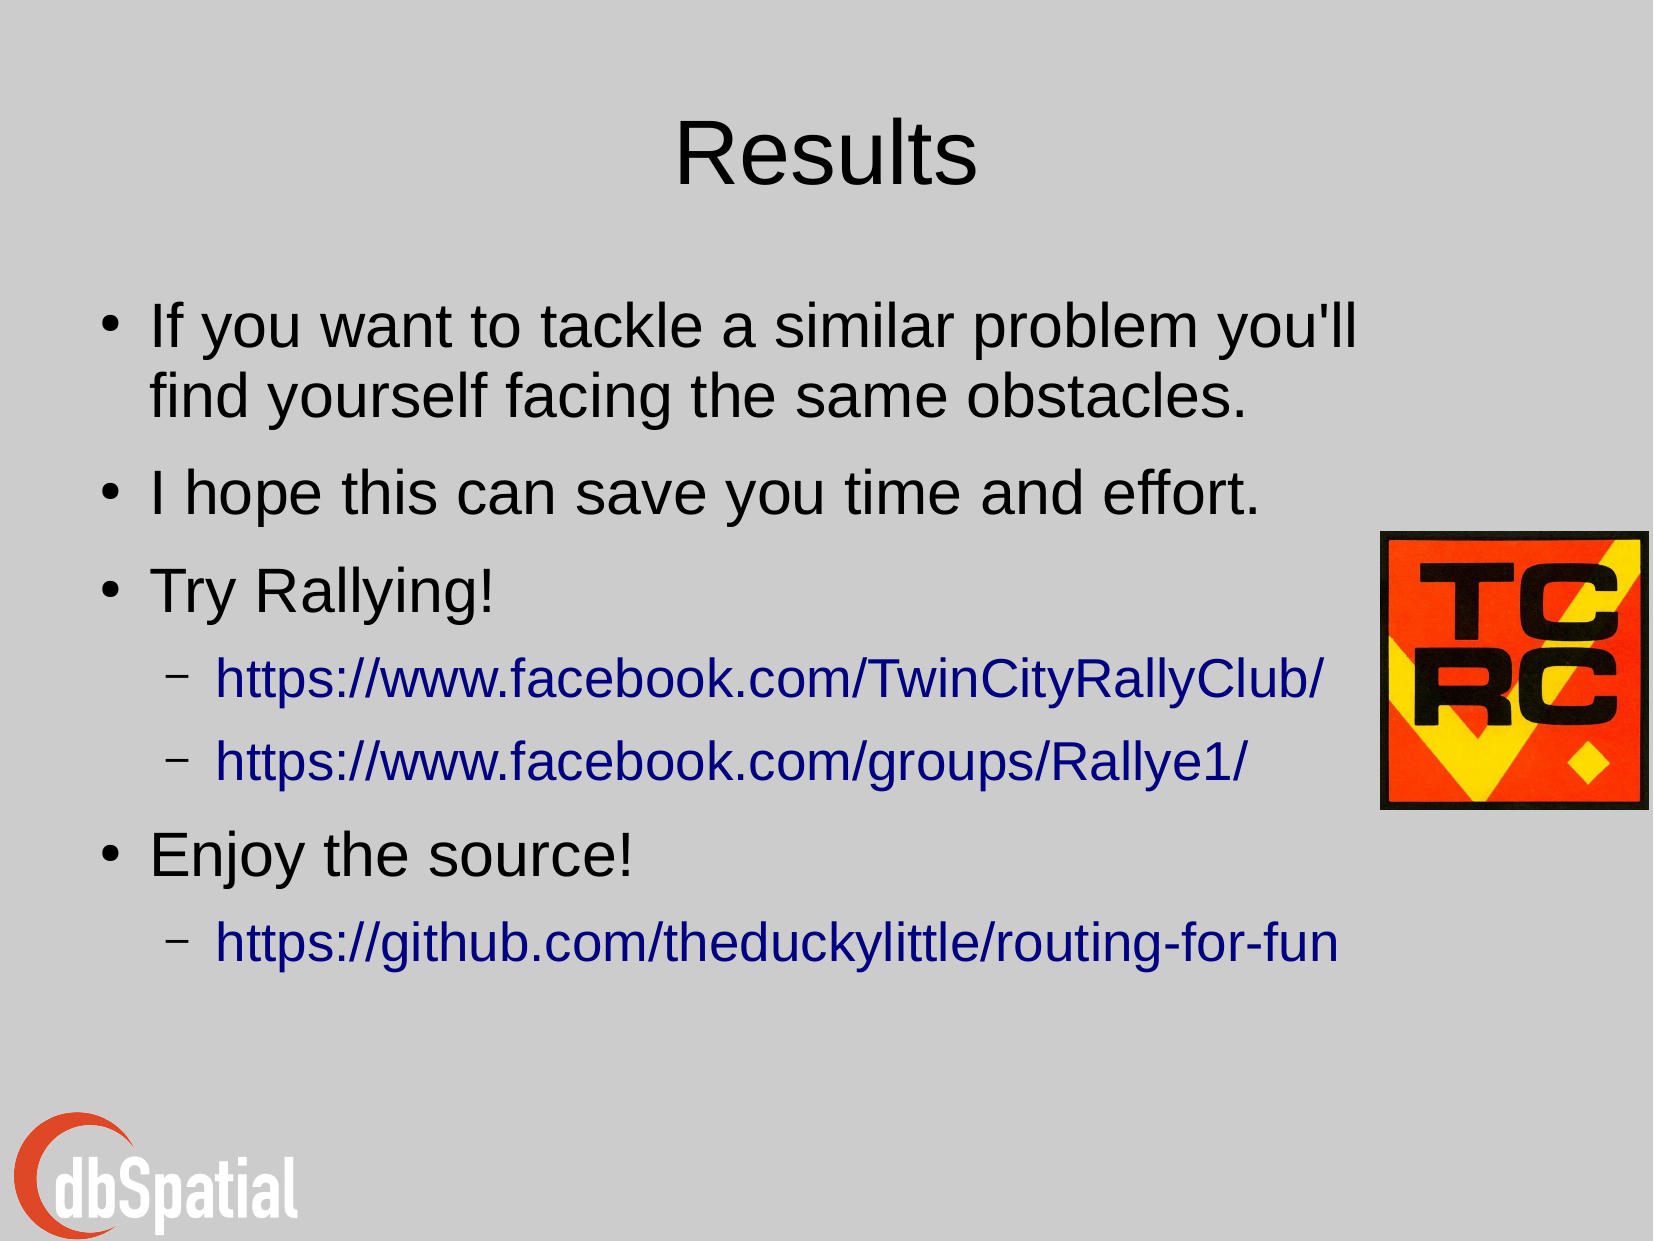

# Results
If you want to tackle a similar problem you'll find yourself facing the same obstacles.
I hope this can save you time and effort.
Try Rallying!
https://www.facebook.com/TwinCityRallyClub/
https://www.facebook.com/groups/Rallye1/
Enjoy the source!
https://github.com/theduckylittle/routing-for-fun